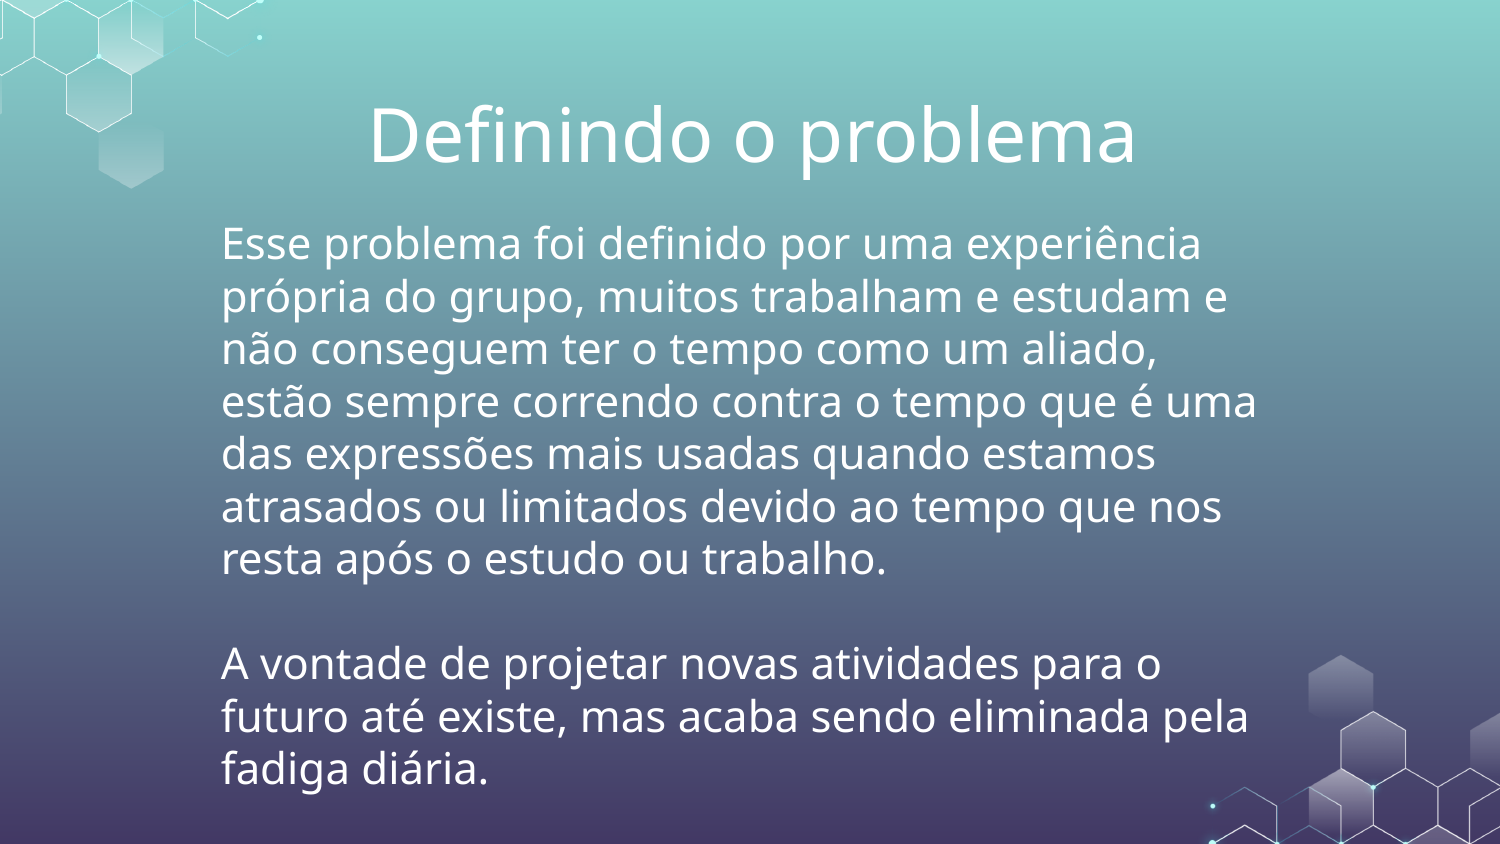

# Definindo o problema
Esse problema foi definido por uma experiência própria do grupo, muitos trabalham e estudam e não conseguem ter o tempo como um aliado, estão sempre correndo contra o tempo que é uma das expressões mais usadas quando estamos atrasados ou limitados devido ao tempo que nos resta após o estudo ou trabalho.
A vontade de projetar novas atividades para o futuro até existe, mas acaba sendo eliminada pela fadiga diária.